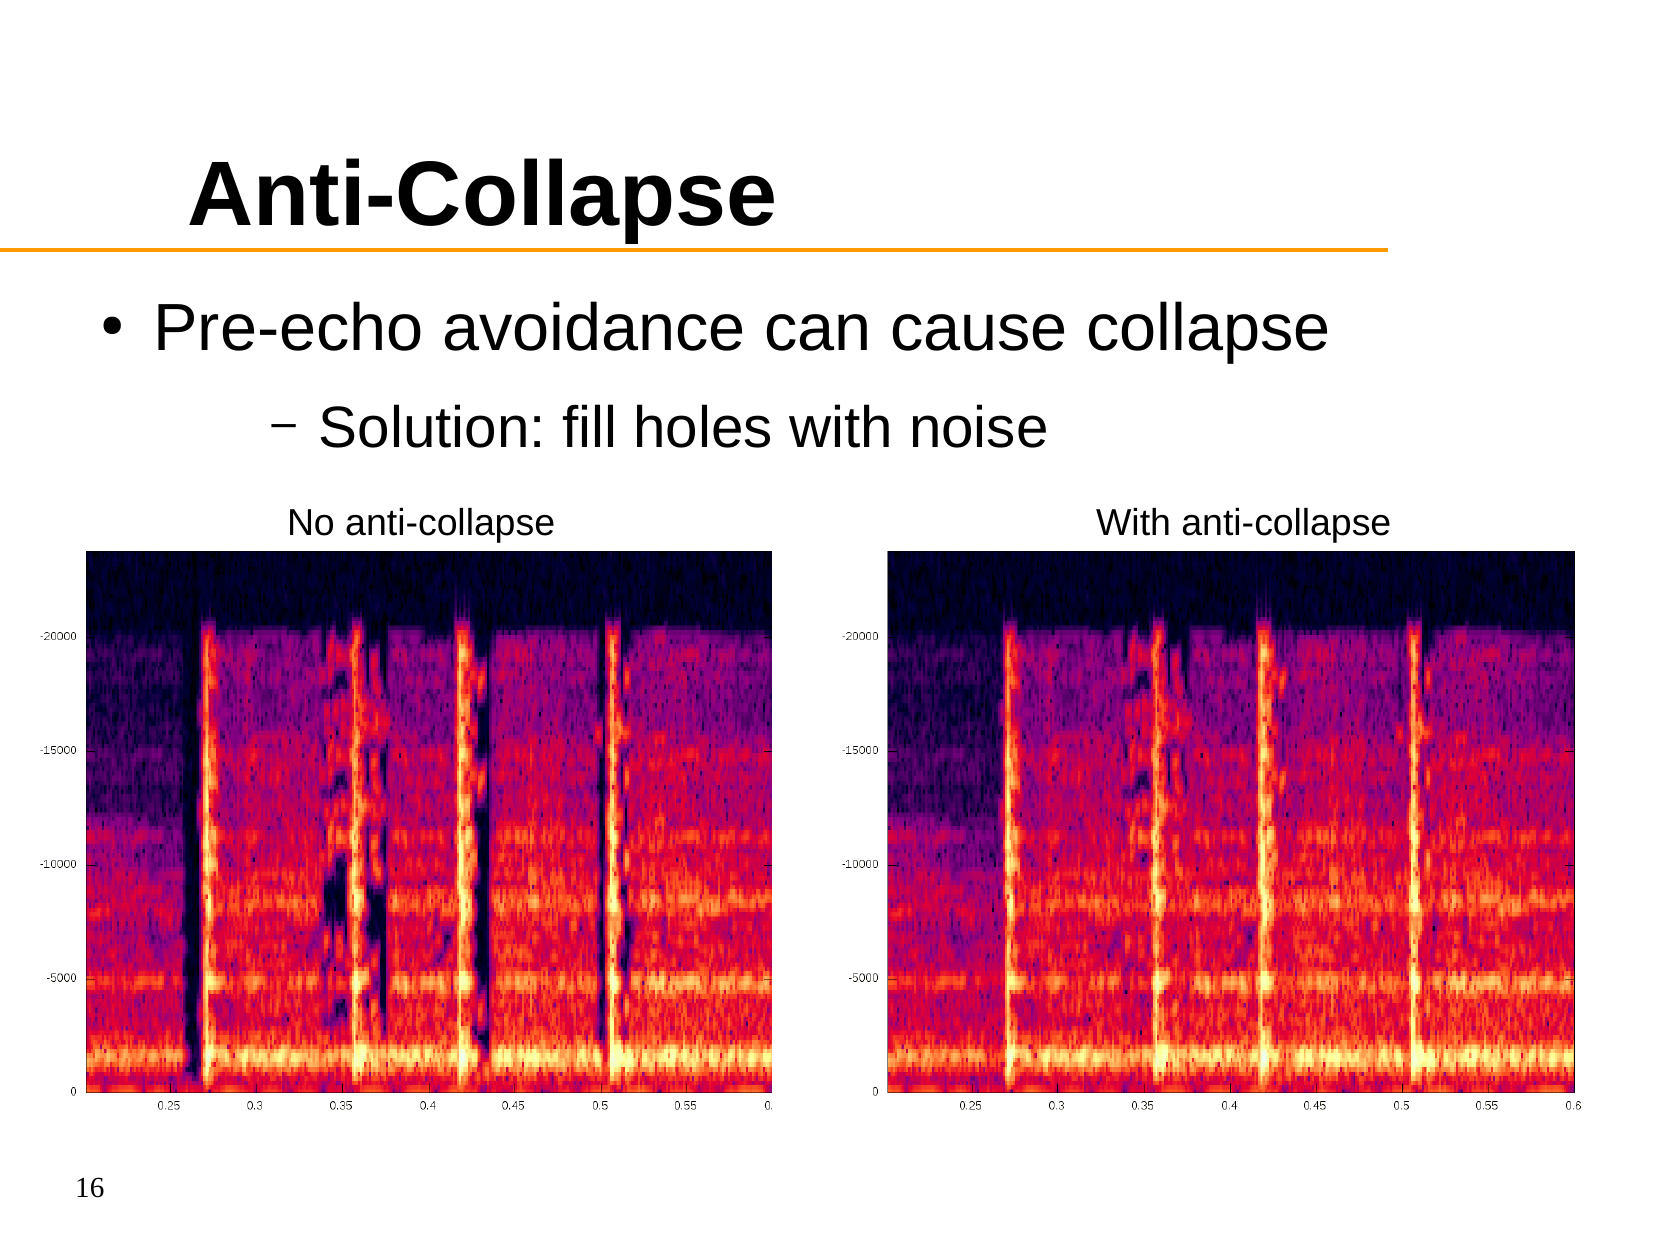

# Anti-Collapse
Pre-echo avoidance can cause collapse
Solution: fill holes with noise
No anti-collapse
With anti-collapse
16